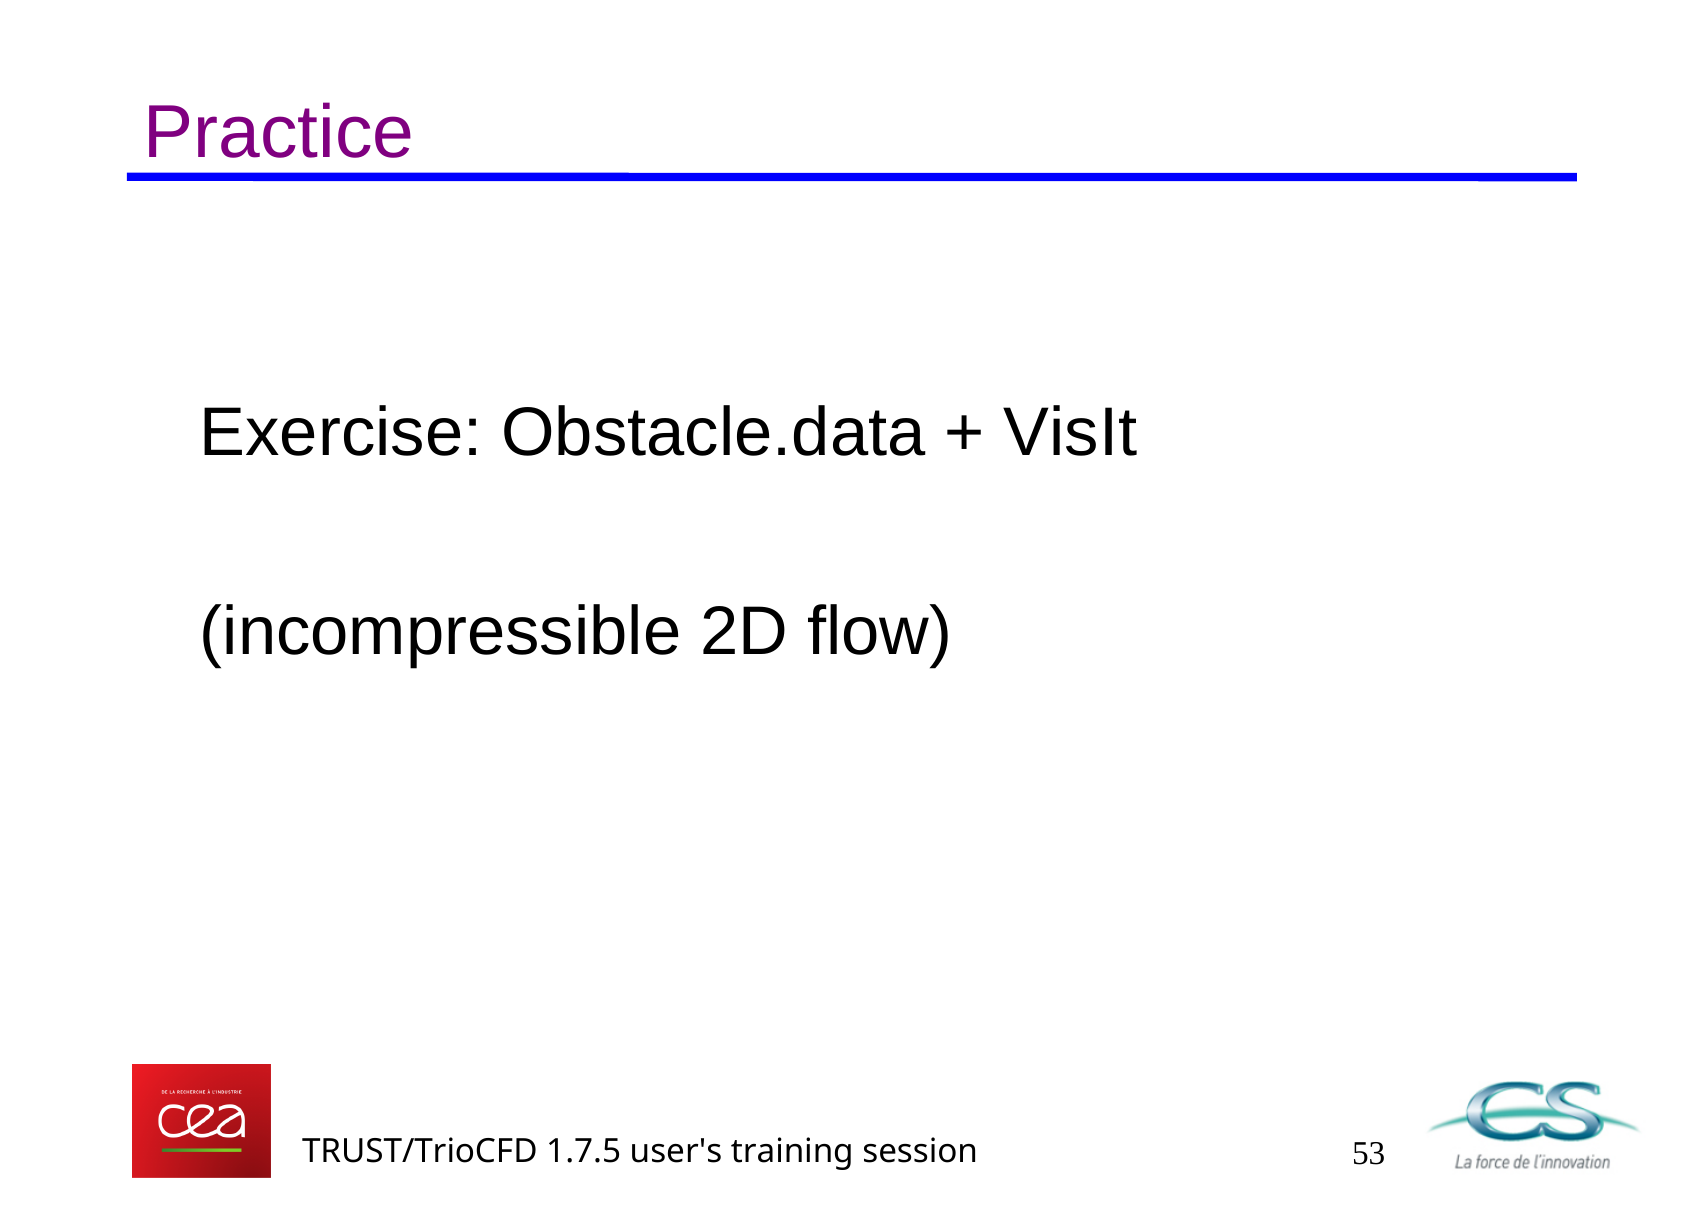

# Practice
Exercise: Obstacle.data + VisIt
(incompressible 2D flow)
TRUST/TrioCFD 1.7.5 user's training session
53